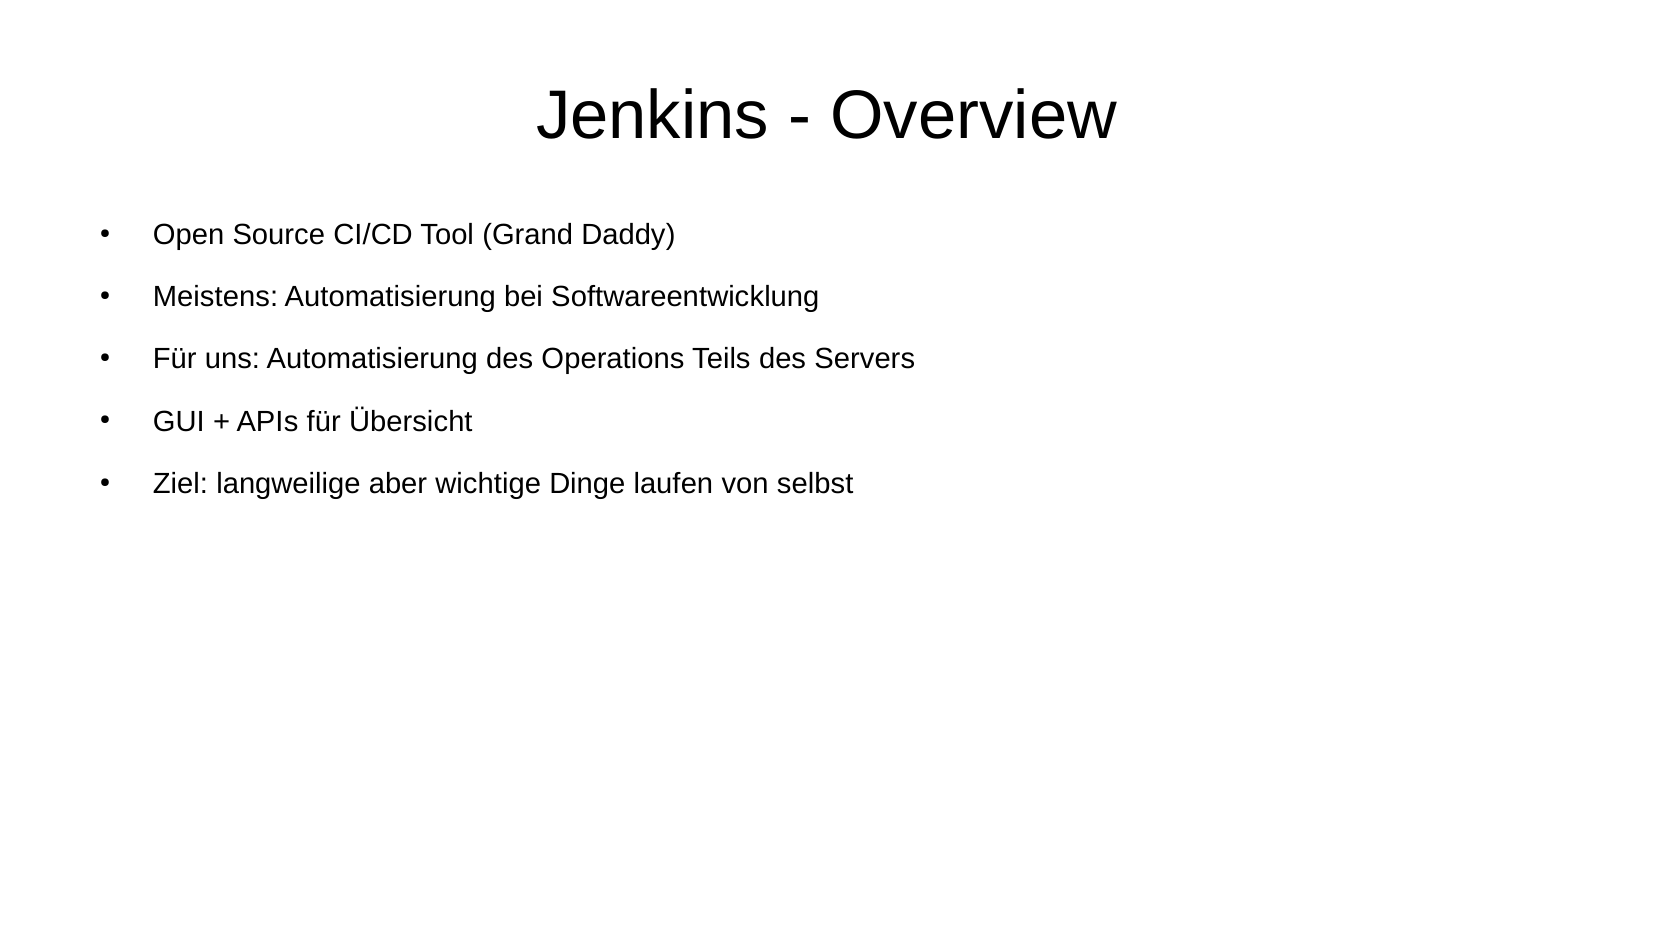

Jenkins - Overview
# Open Source CI/CD Tool (Grand Daddy)
Meistens: Automatisierung bei Softwareentwicklung
Für uns: Automatisierung des Operations Teils des Servers
GUI + APIs für Übersicht
Ziel: langweilige aber wichtige Dinge laufen von selbst